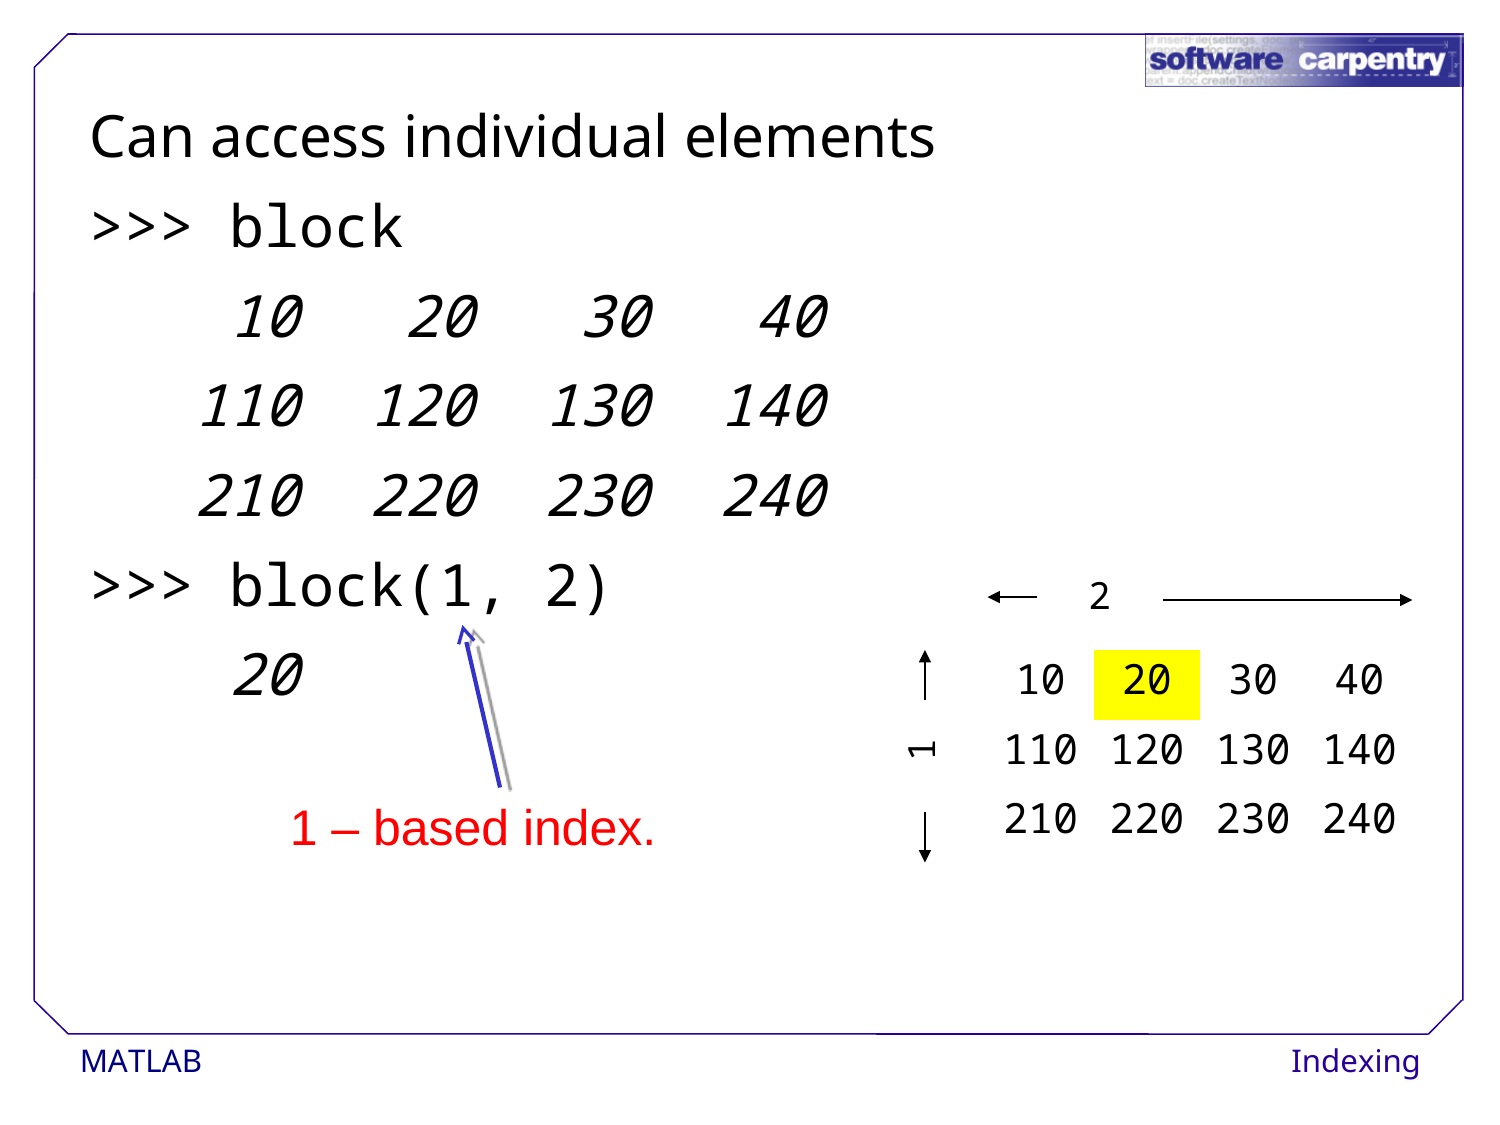

# Can access individual elements
>>> block
 10 20 30 40
 110 120 130 140
 210 220 230 240
>>> block(1, 2)
 20
 2
| 10 | 20 | 30 | 40 |
| --- | --- | --- | --- |
| 110 | 120 | 130 | 140 |
| 210 | 220 | 230 | 240 |
1
1 – based index.